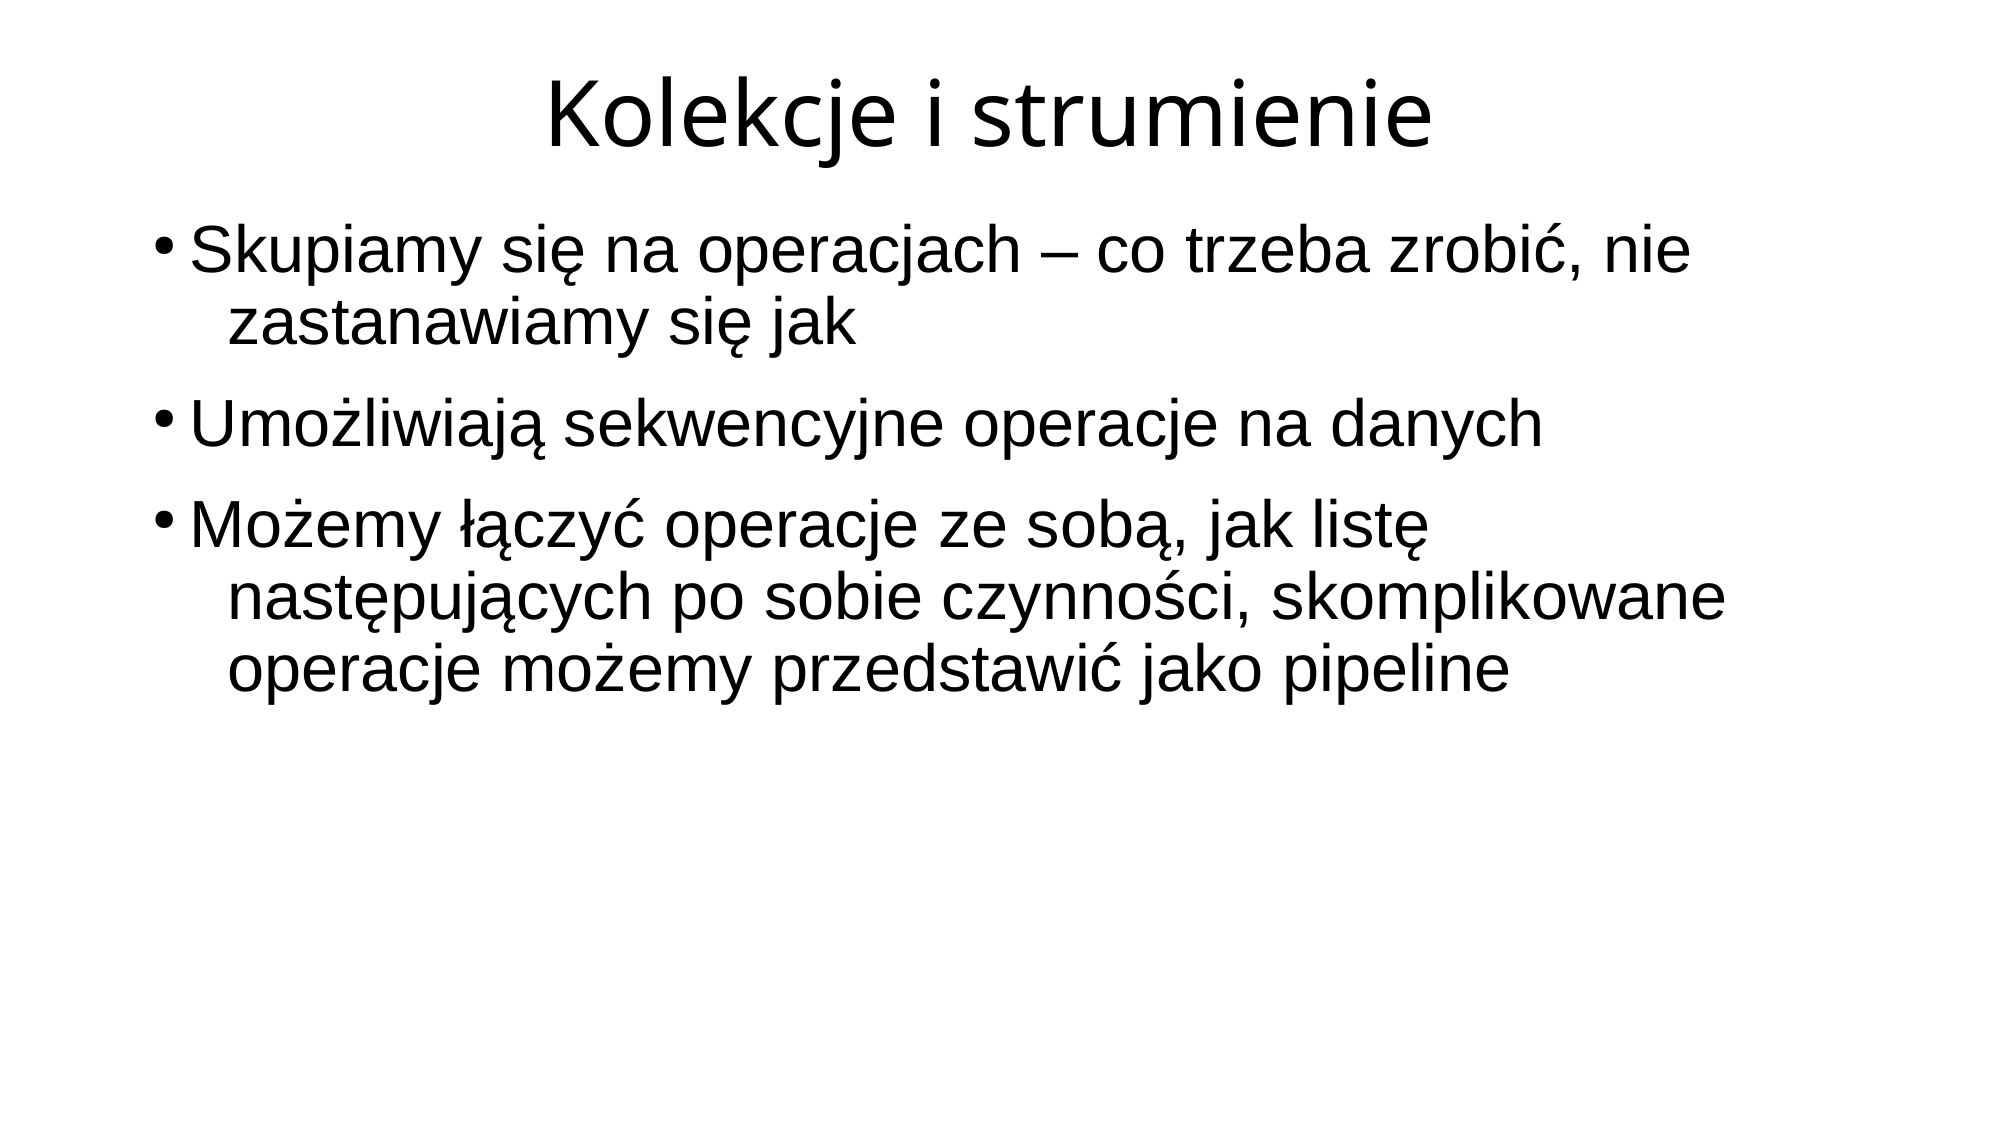

# Kolekcje i strumienie
Skupiamy się na operacjach – co trzeba zrobić, nie zastanawiamy się jak
Umożliwiają sekwencyjne operacje na danych
Możemy łączyć operacje ze sobą, jak listę następujących po sobie czynności, skomplikowane operacje możemy przedstawić jako pipeline